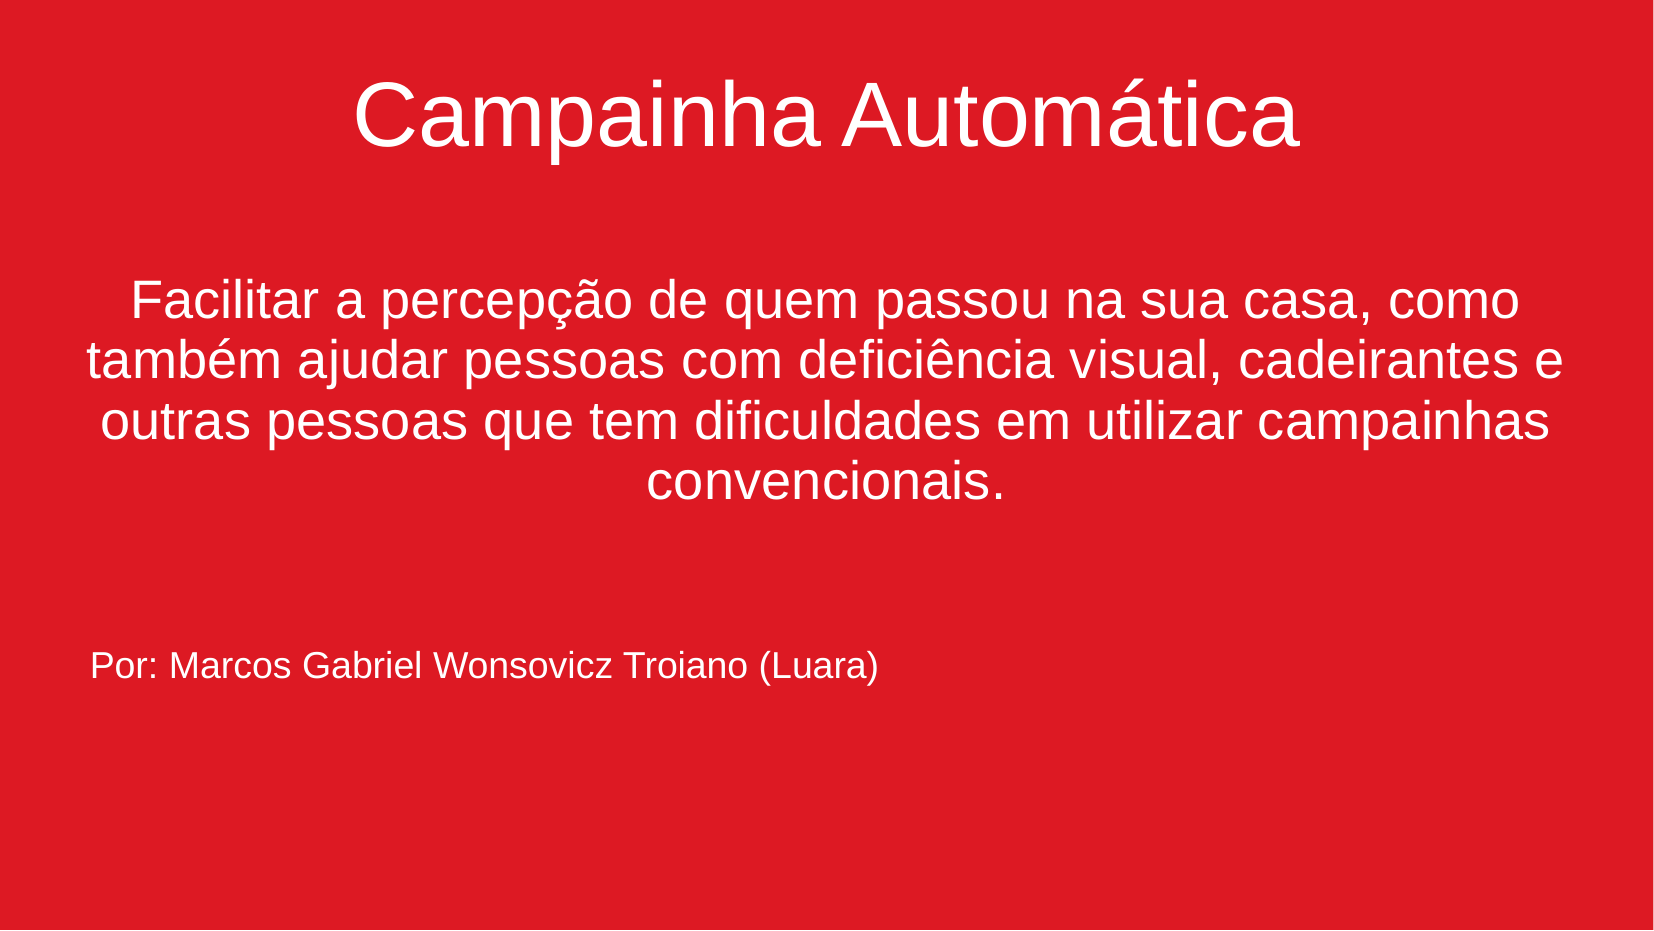

# Campainha Automática
Facilitar a percepção de quem passou na sua casa, como também ajudar pessoas com deficiência visual, cadeirantes e outras pessoas que tem dificuldades em utilizar campainhas convencionais.
Por: Marcos Gabriel Wonsovicz Troiano (Luara)